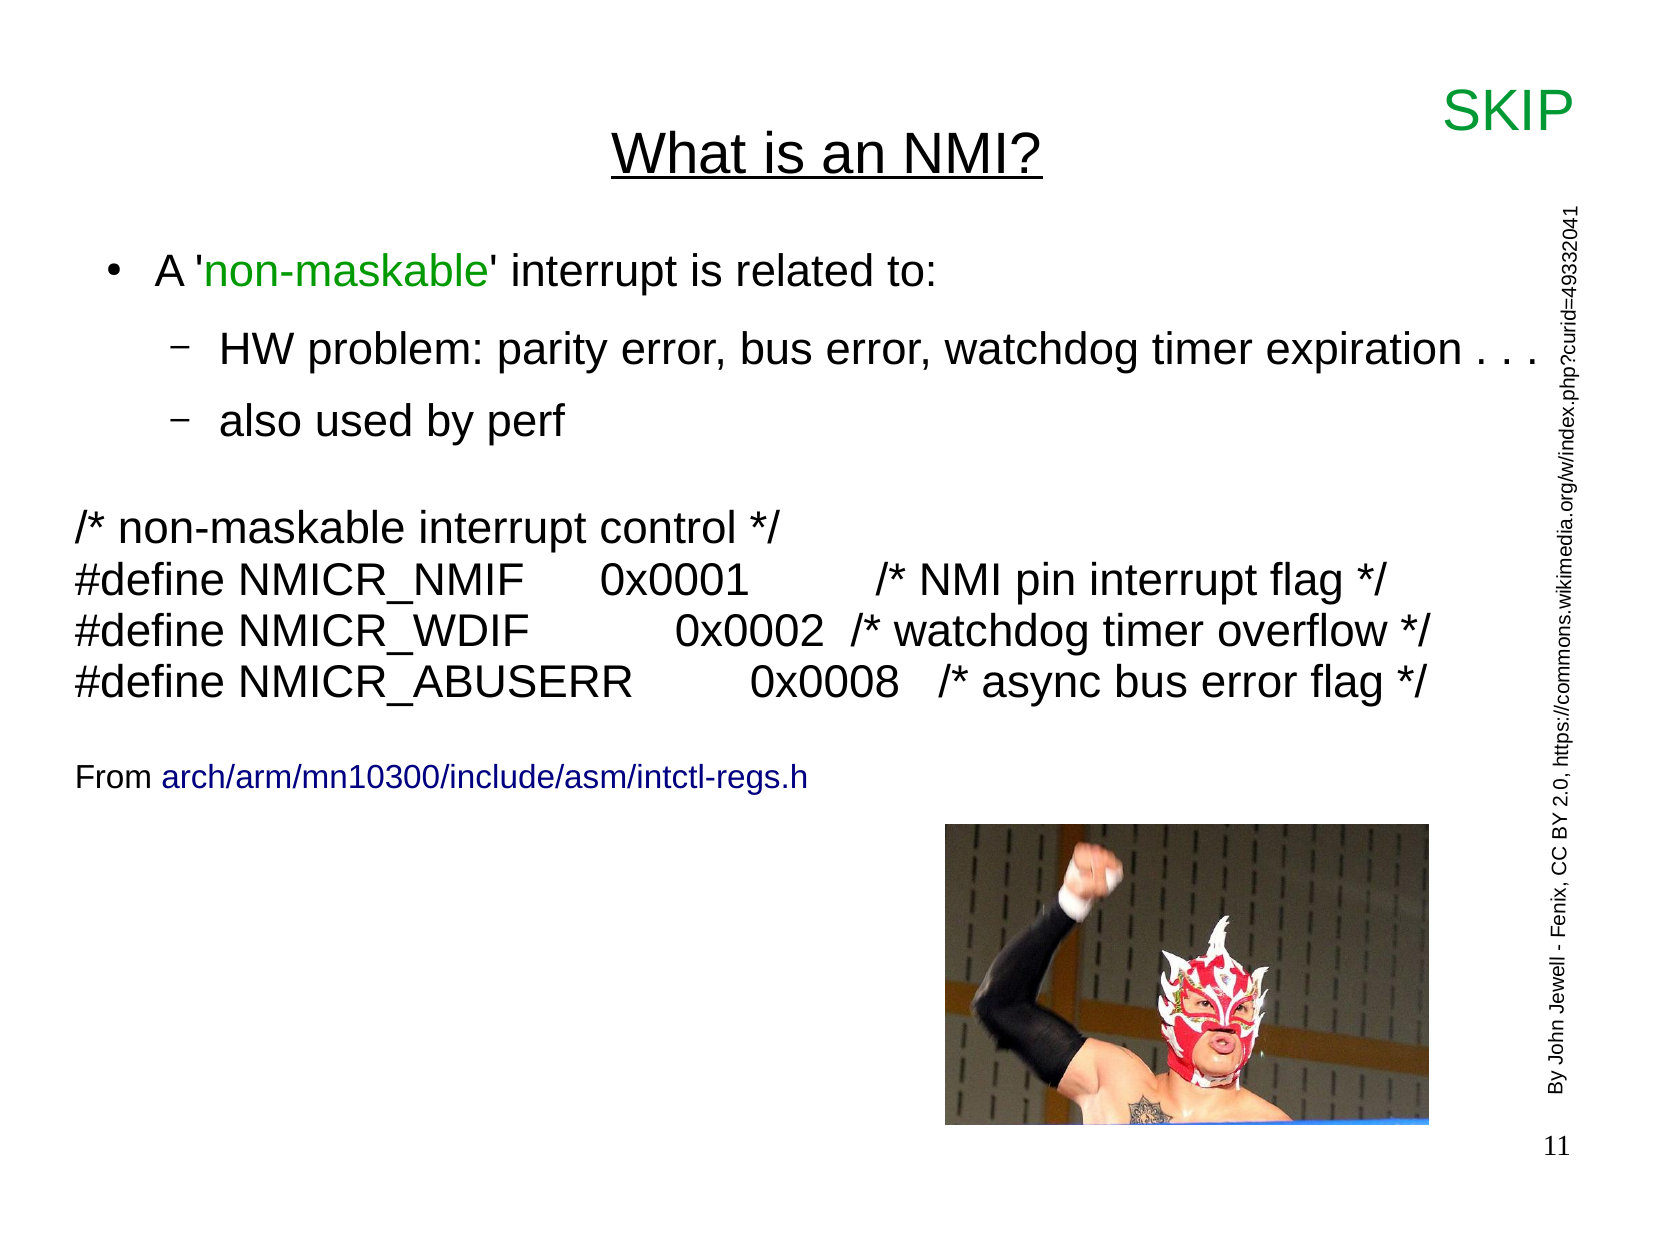

# What is an NMI?
SKIP
A 'non-maskable' interrupt is related to:
HW problem: parity error, bus error, watchdog timer expiration . . .
also used by perf
/* non-maskable interrupt control */
#define NMICR_NMIF	0x0001	 /* NMI pin interrupt flag */
#define NMICR_WDIF		0x0002 /* watchdog timer overflow */
#define NMICR_ABUSERR		0x0008 /* async bus error flag */
From arch/arm/mn10300/include/asm/intctl-regs.h
By John Jewell - Fenix, CC BY 2.0, https://commons.wikimedia.org/w/index.php?curid=49332041
11